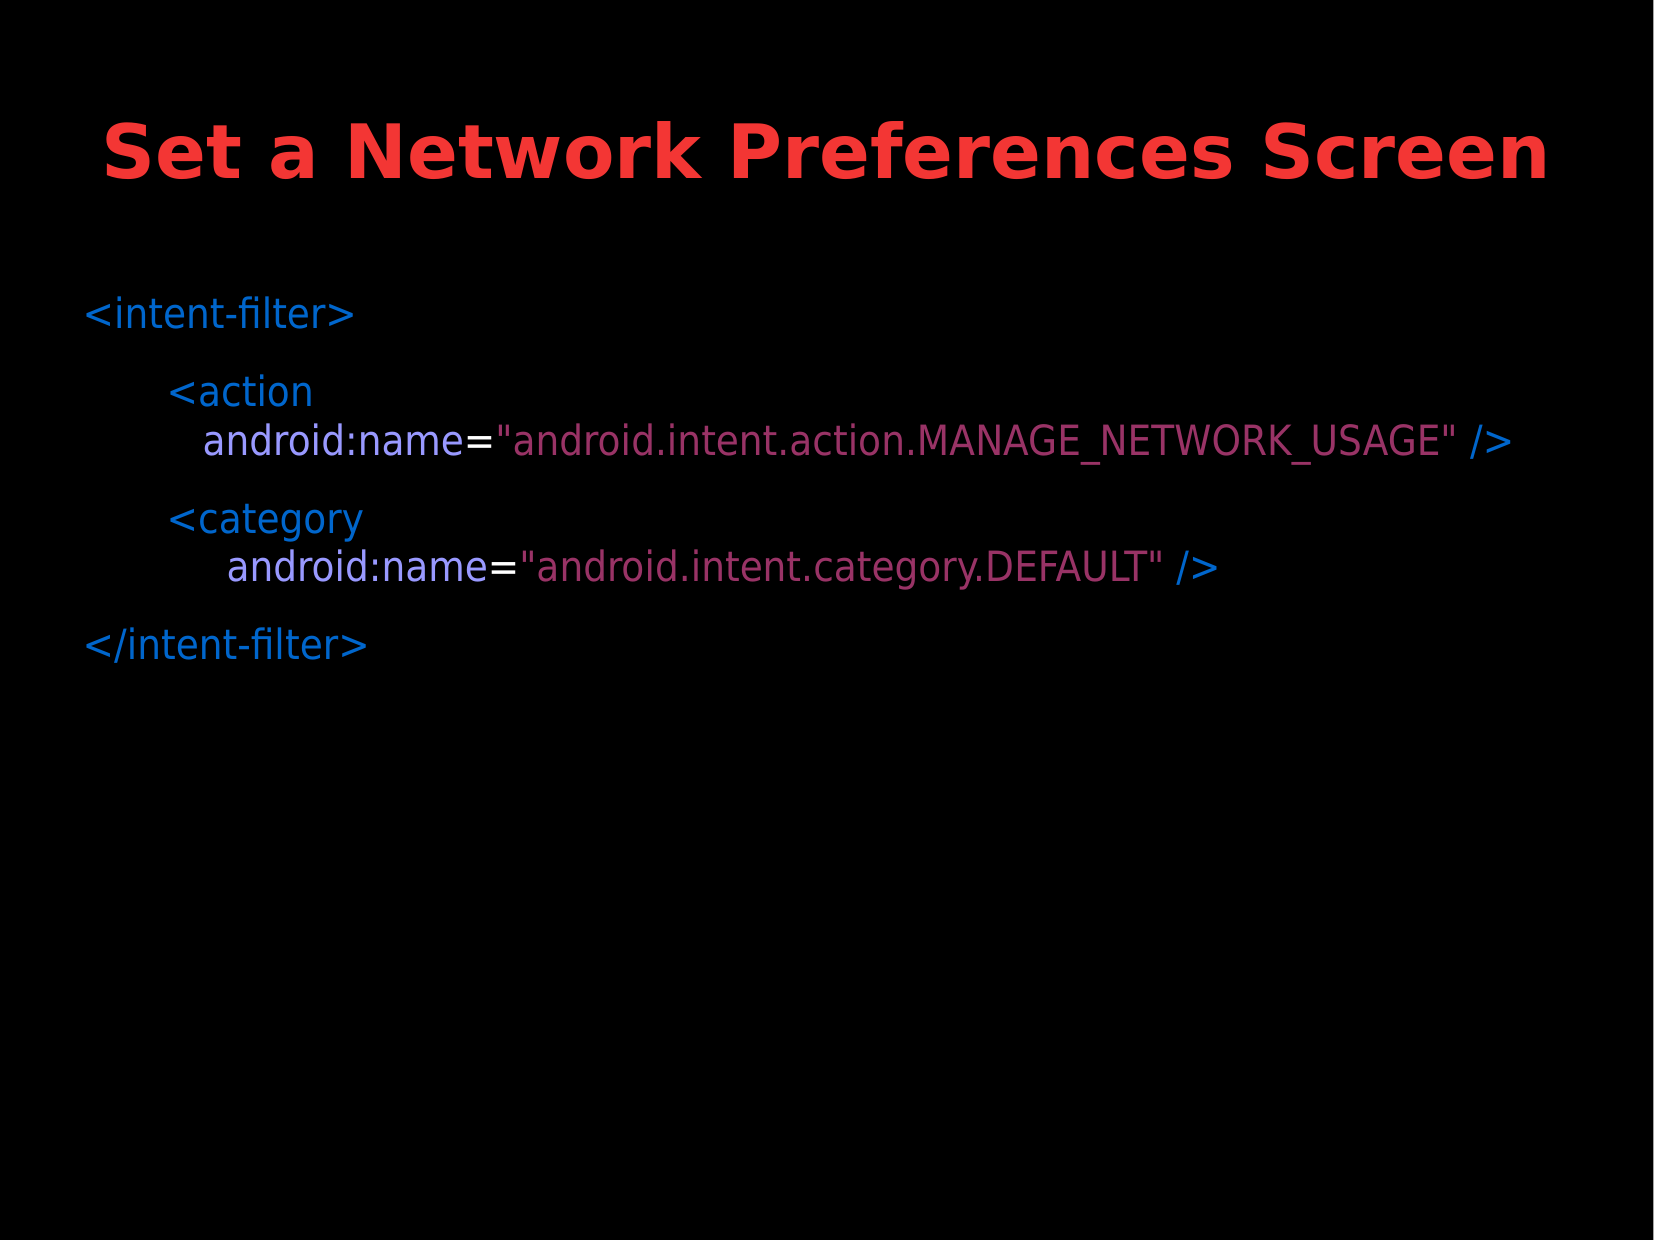

# Set a Network Preferences Screen
<intent-filter>
 <action
 android:name="android.intent.action.MANAGE_NETWORK_USAGE" />
 <category
 android:name="android.intent.category.DEFAULT" />
</intent-filter>